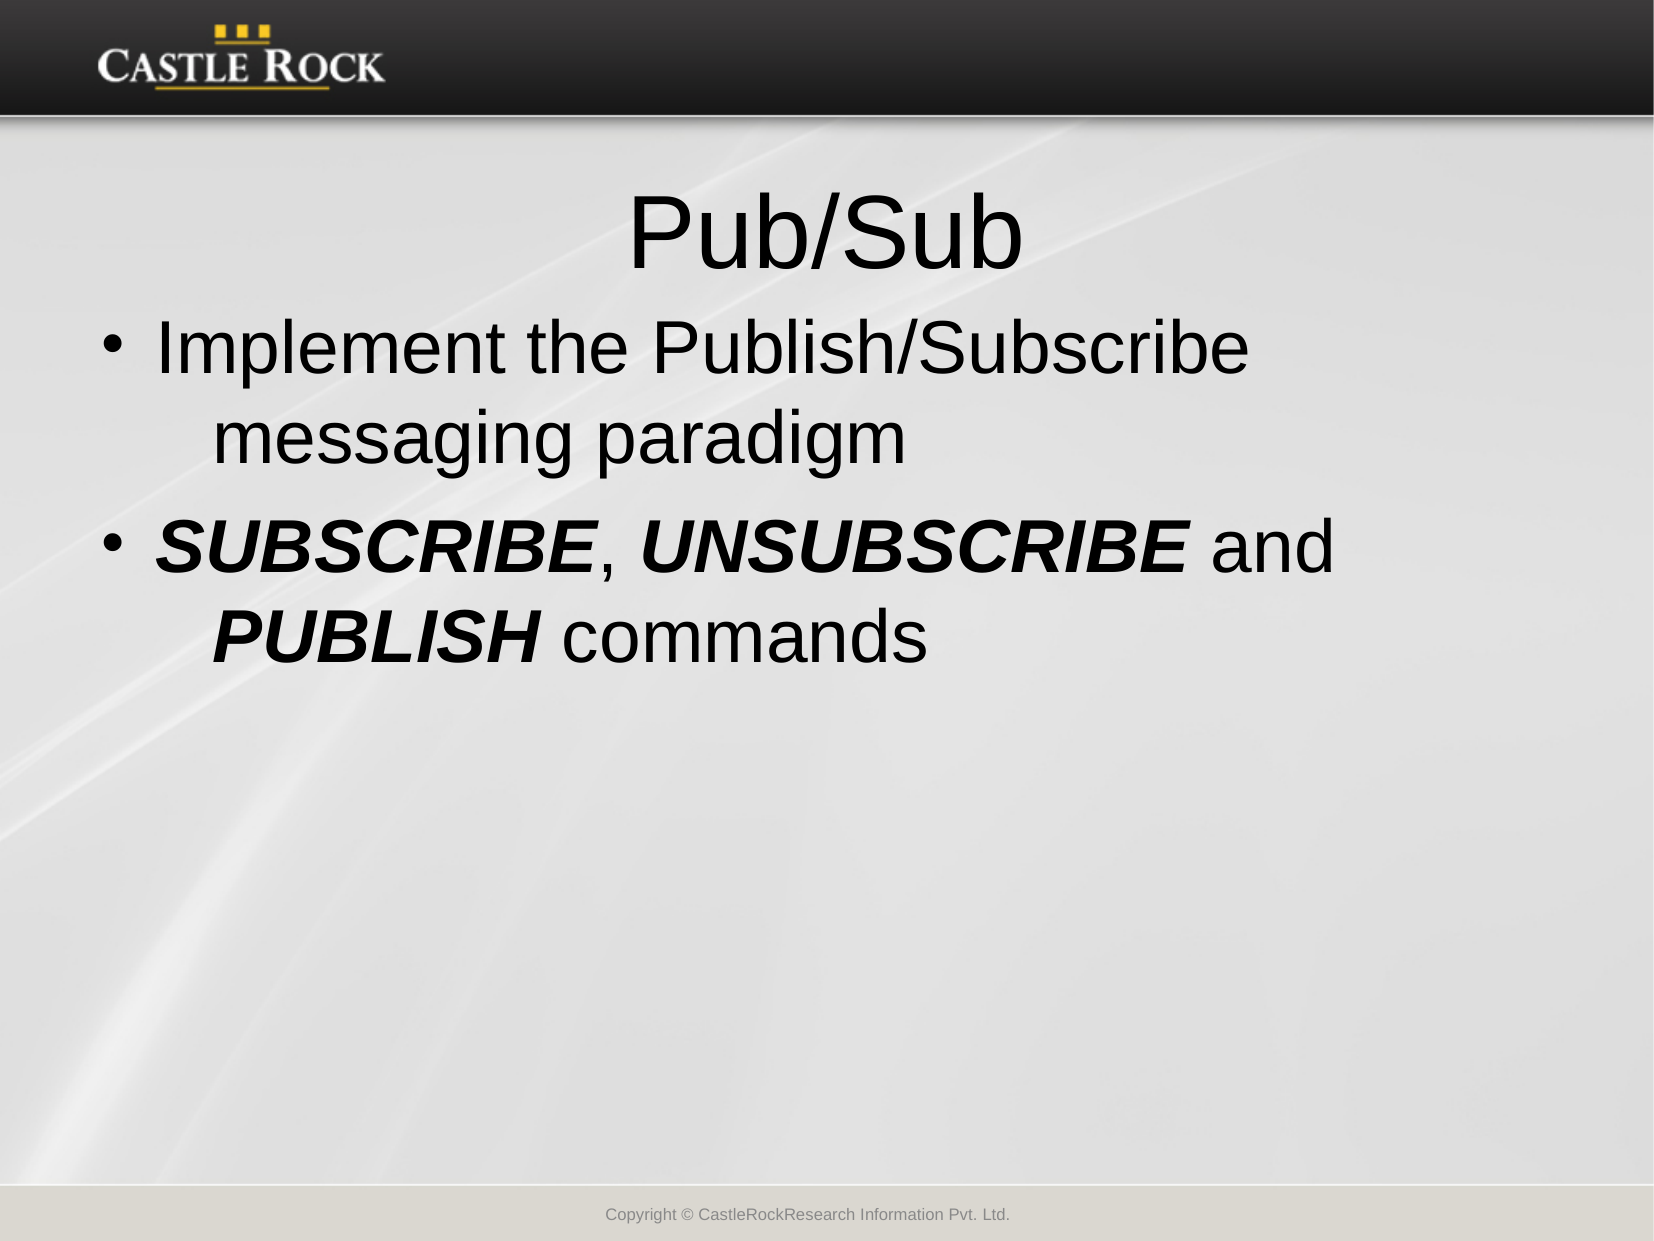

# Pub/Sub
Implement the Publish/Subscribe messaging paradigm
SUBSCRIBE, UNSUBSCRIBE and PUBLISH commands